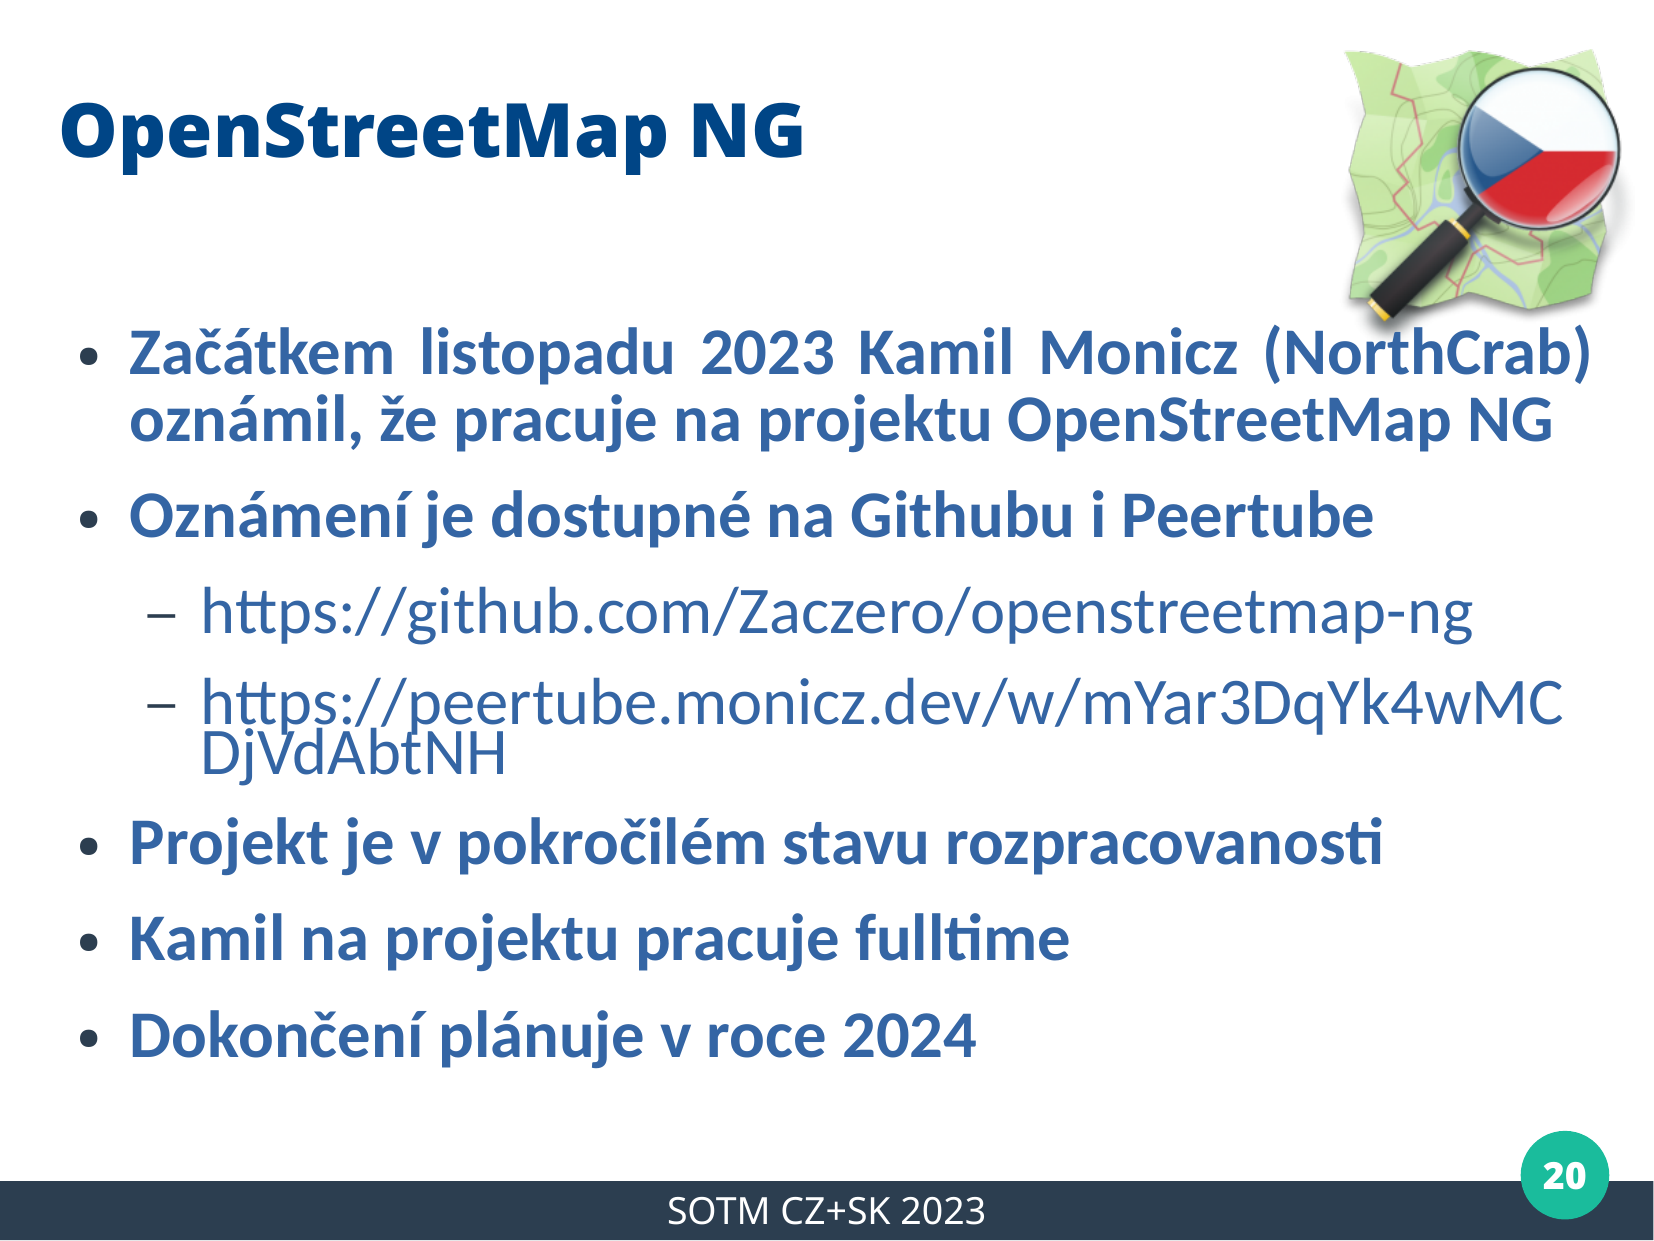

# OpenStreetMap NG
Začátkem listopadu 2023 Kamil Monicz (NorthCrab) oznámil, že pracuje na projektu OpenStreetMap NG
Oznámení je dostupné na Githubu i Peertube
https://github.com/Zaczero/openstreetmap-ng
https://peertube.monicz.dev/w/mYar3DqYk4wMCDjVdAbtNH
Projekt je v pokročilém stavu rozpracovanosti
Kamil na projektu pracuje fulltime
Dokončení plánuje v roce 2024
20
SOTM CZ+SK 2023